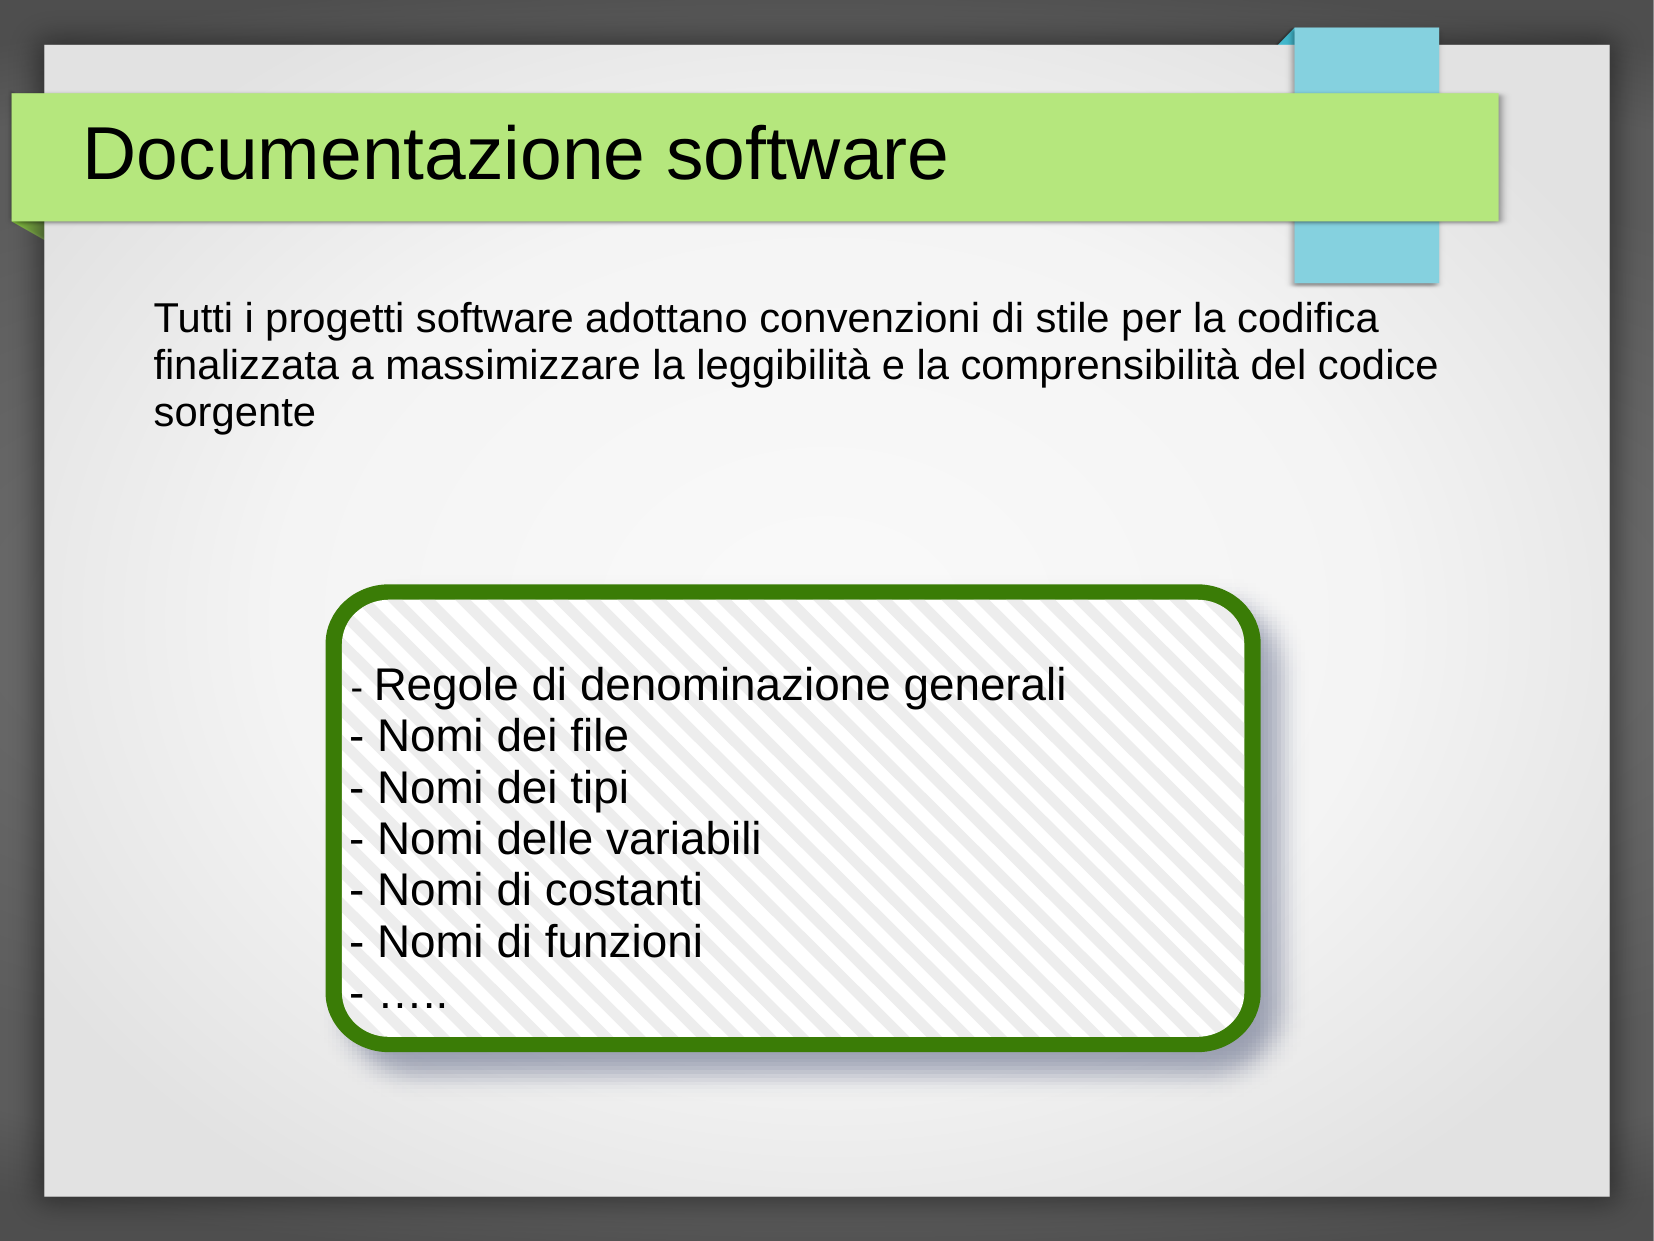

# Documentazione software
Tutti i progetti software adottano convenzioni di stile per la codifica finalizzata a massimizzare la leggibilità e la comprensibilità del codice sorgente
 - Regole di denominazione generali
 - Nomi dei file
 - Nomi dei tipi
 - Nomi delle variabili
 - Nomi di costanti
 - Nomi di funzioni
 - …..